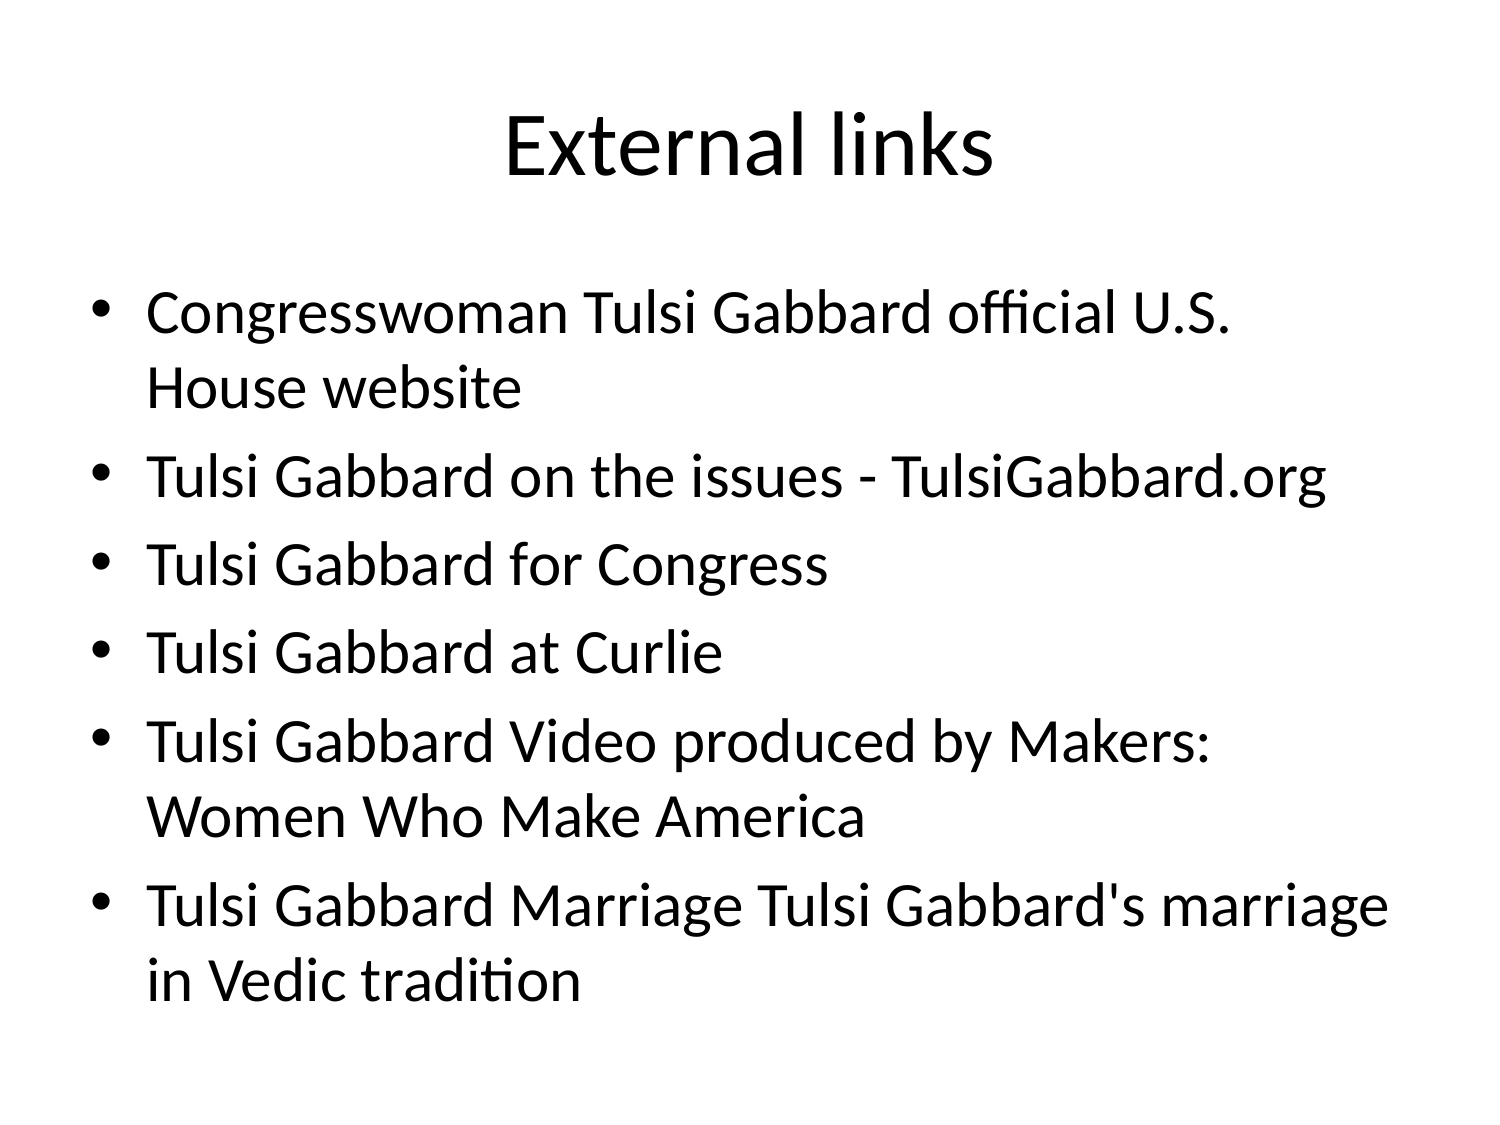

# External links
Congresswoman Tulsi Gabbard official U.S. House website
Tulsi Gabbard on the issues - TulsiGabbard.org
Tulsi Gabbard for Congress
Tulsi Gabbard at Curlie
Tulsi Gabbard Video produced by Makers: Women Who Make America
Tulsi Gabbard Marriage Tulsi Gabbard's marriage in Vedic tradition